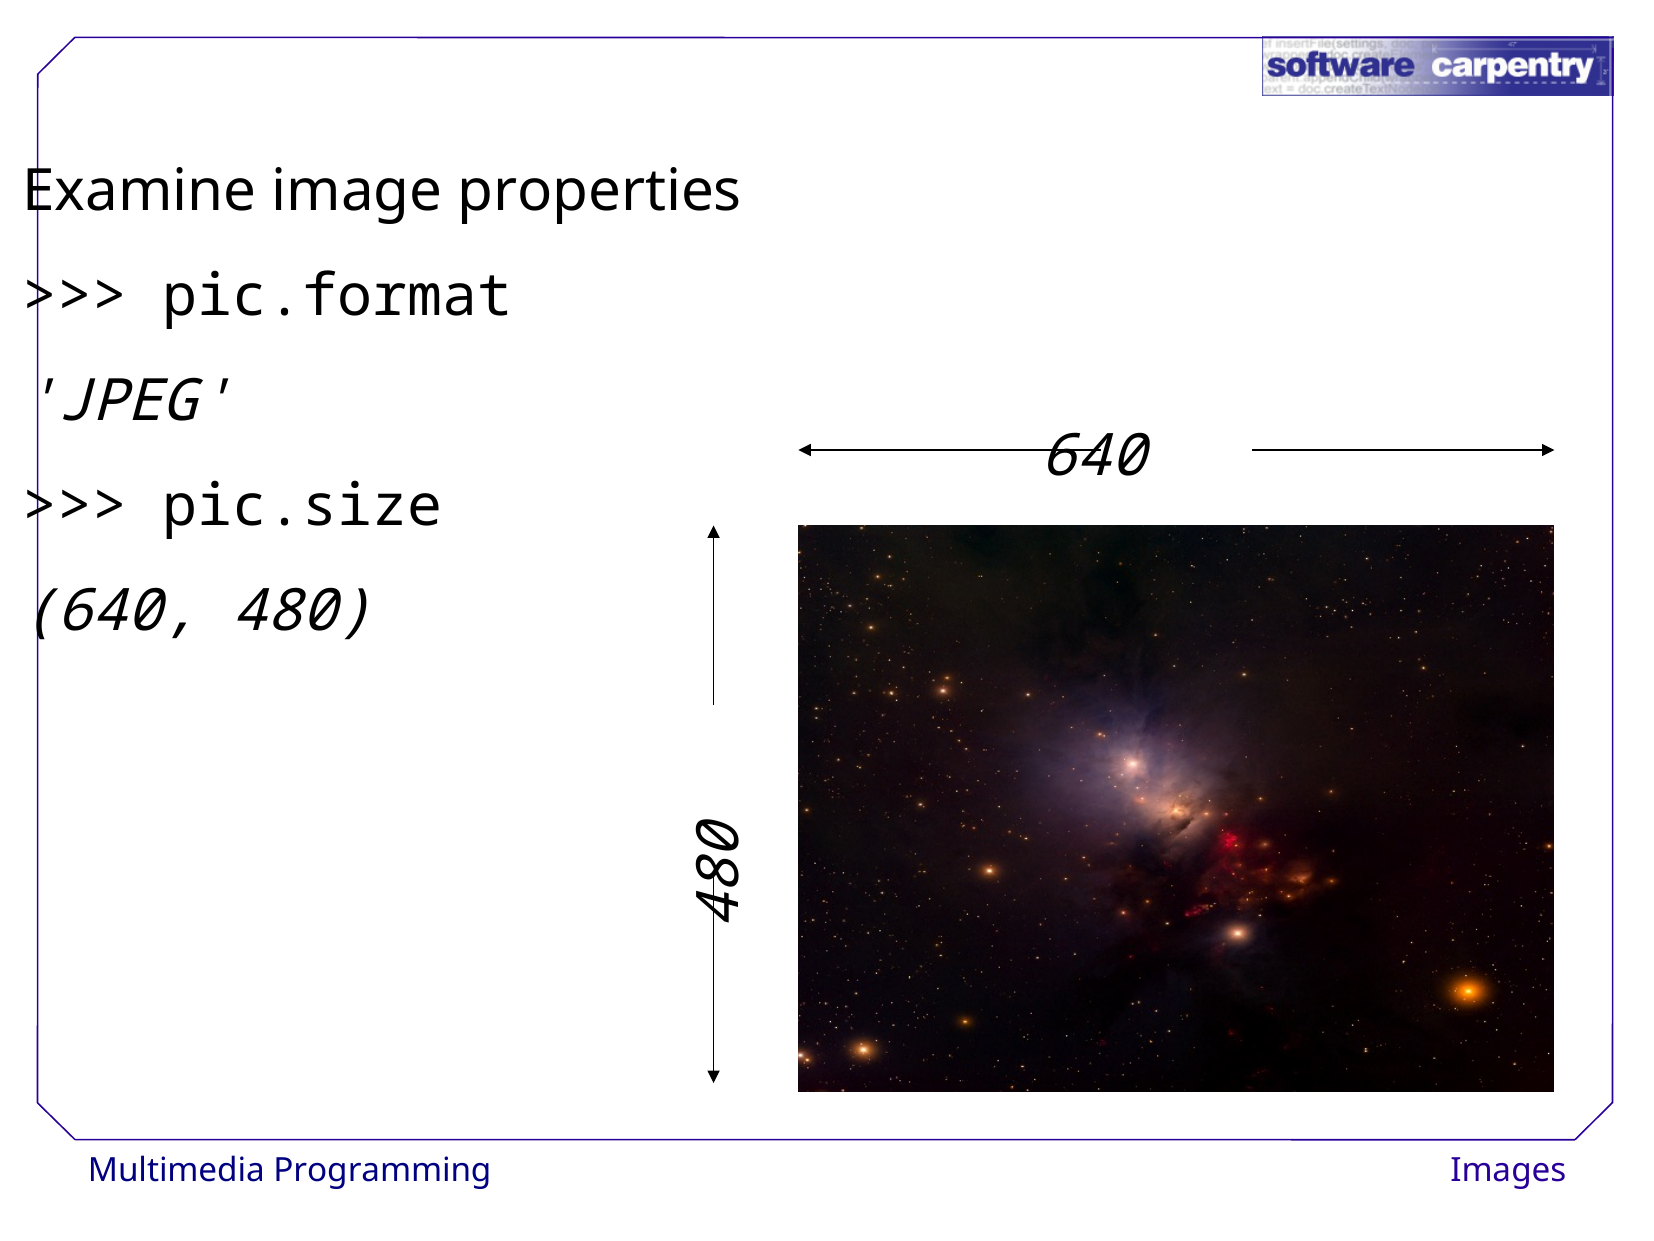

Examine image properties
>>> pic.format
'JPEG'
>>> pic.size
(640, 480)
640
480